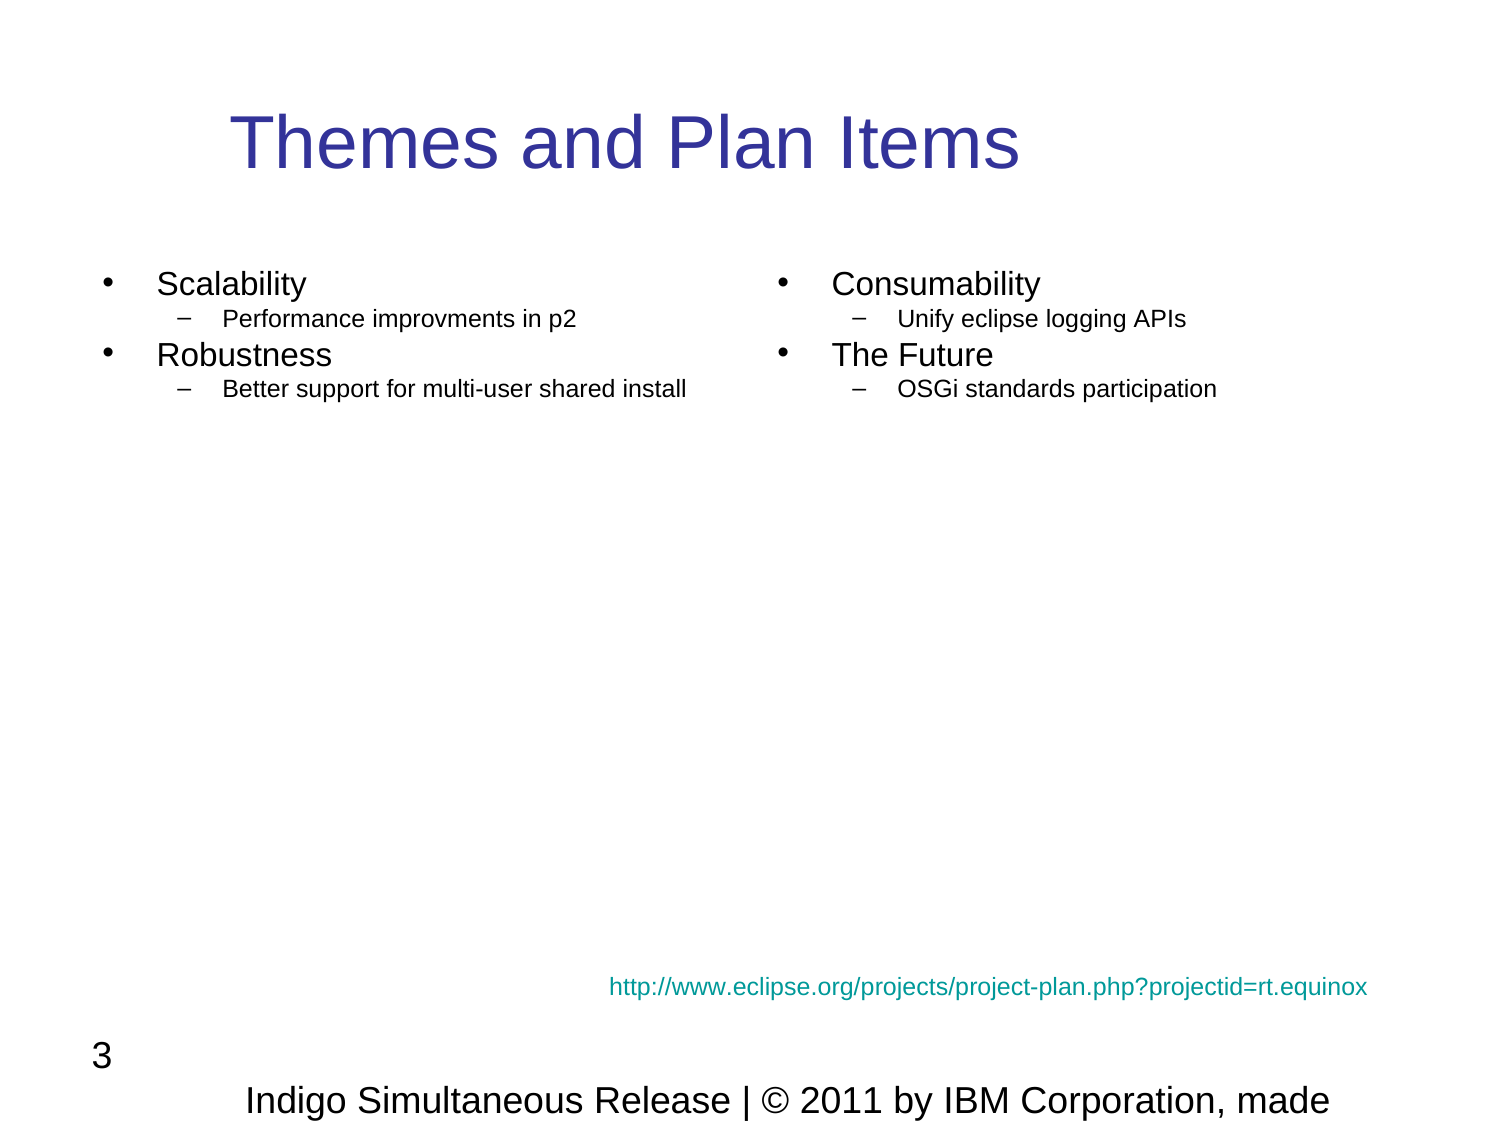

# Themes and Plan Items
Scalability
Performance improvments in p2
Robustness
Better support for multi-user shared install
Consumability
Unify eclipse logging APIs
The Future
OSGi standards participation
http://www.eclipse.org/projects/project-plan.php?projectid=rt.equinox
3